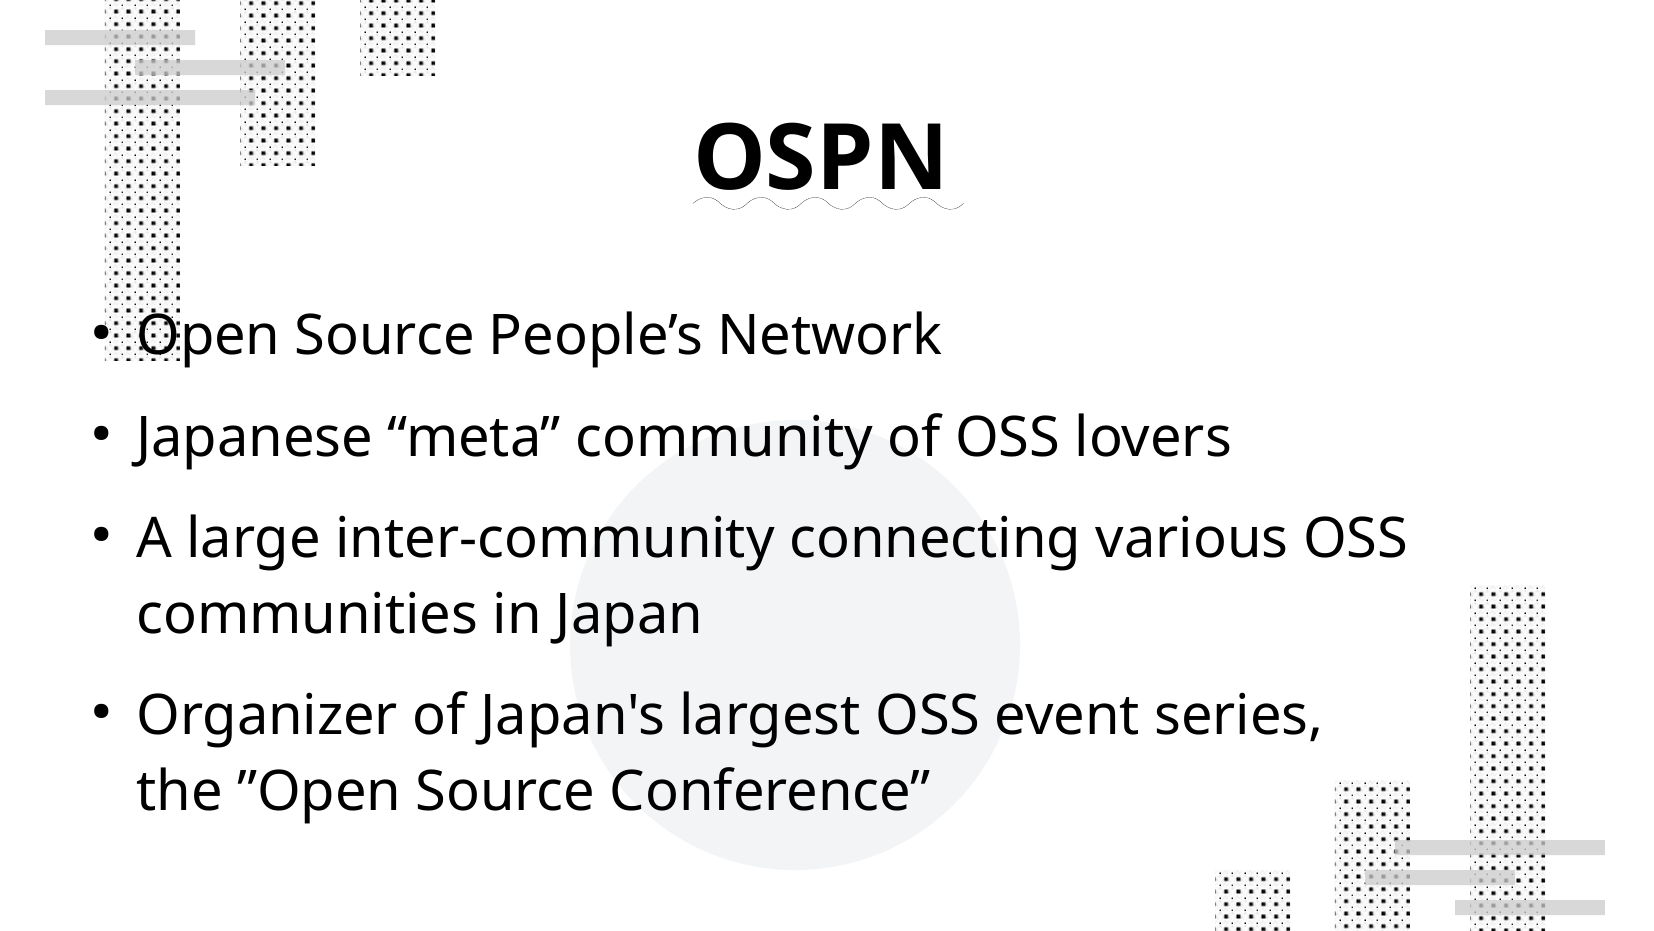

# OSPN
Open Source People’s Network
Japanese “meta” community of OSS lovers
A large inter-community connecting various OSS communities in Japan
Organizer of Japan's largest OSS event series,
the ”Open Source Conference”